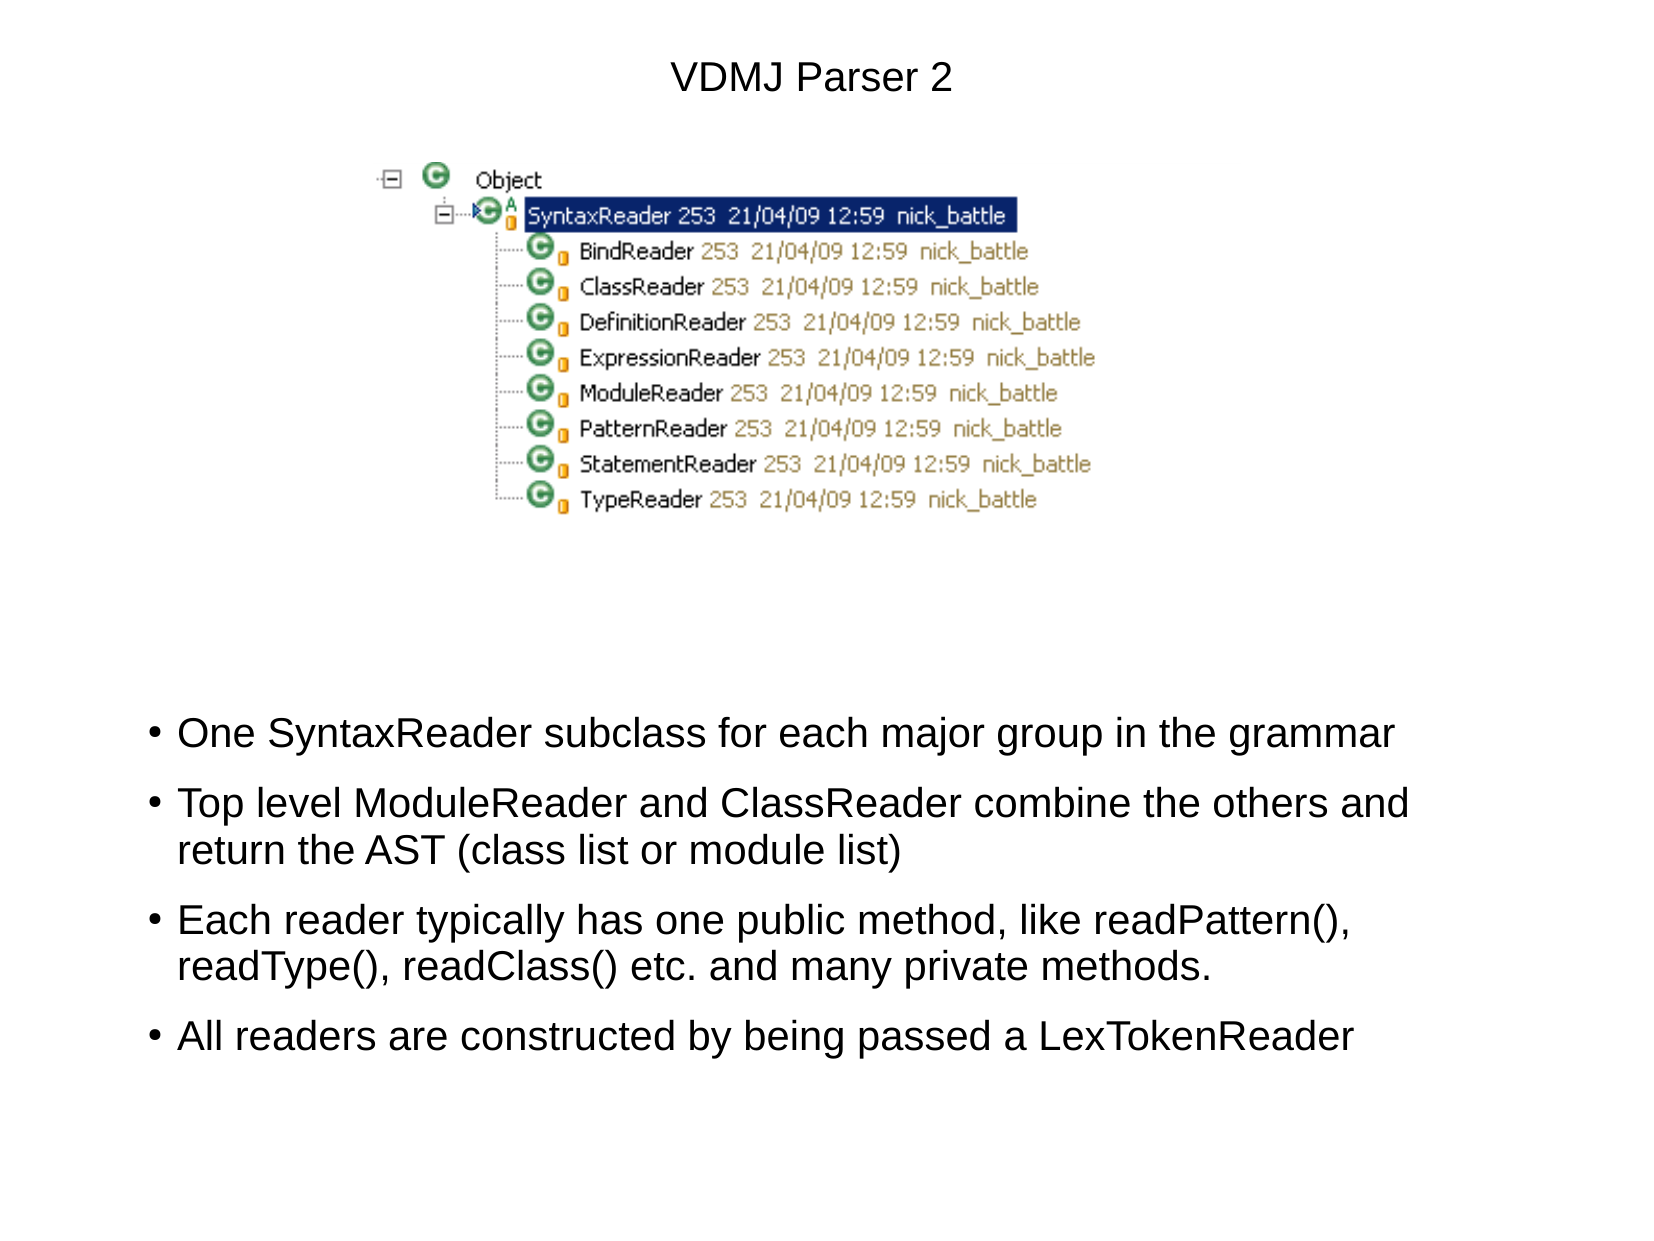

VDMJ Parser 2
One SyntaxReader subclass for each major group in the grammar
Top level ModuleReader and ClassReader combine the others and return the AST (class list or module list)
Each reader typically has one public method, like readPattern(), readType(), readClass() etc. and many private methods.
All readers are constructed by being passed a LexTokenReader